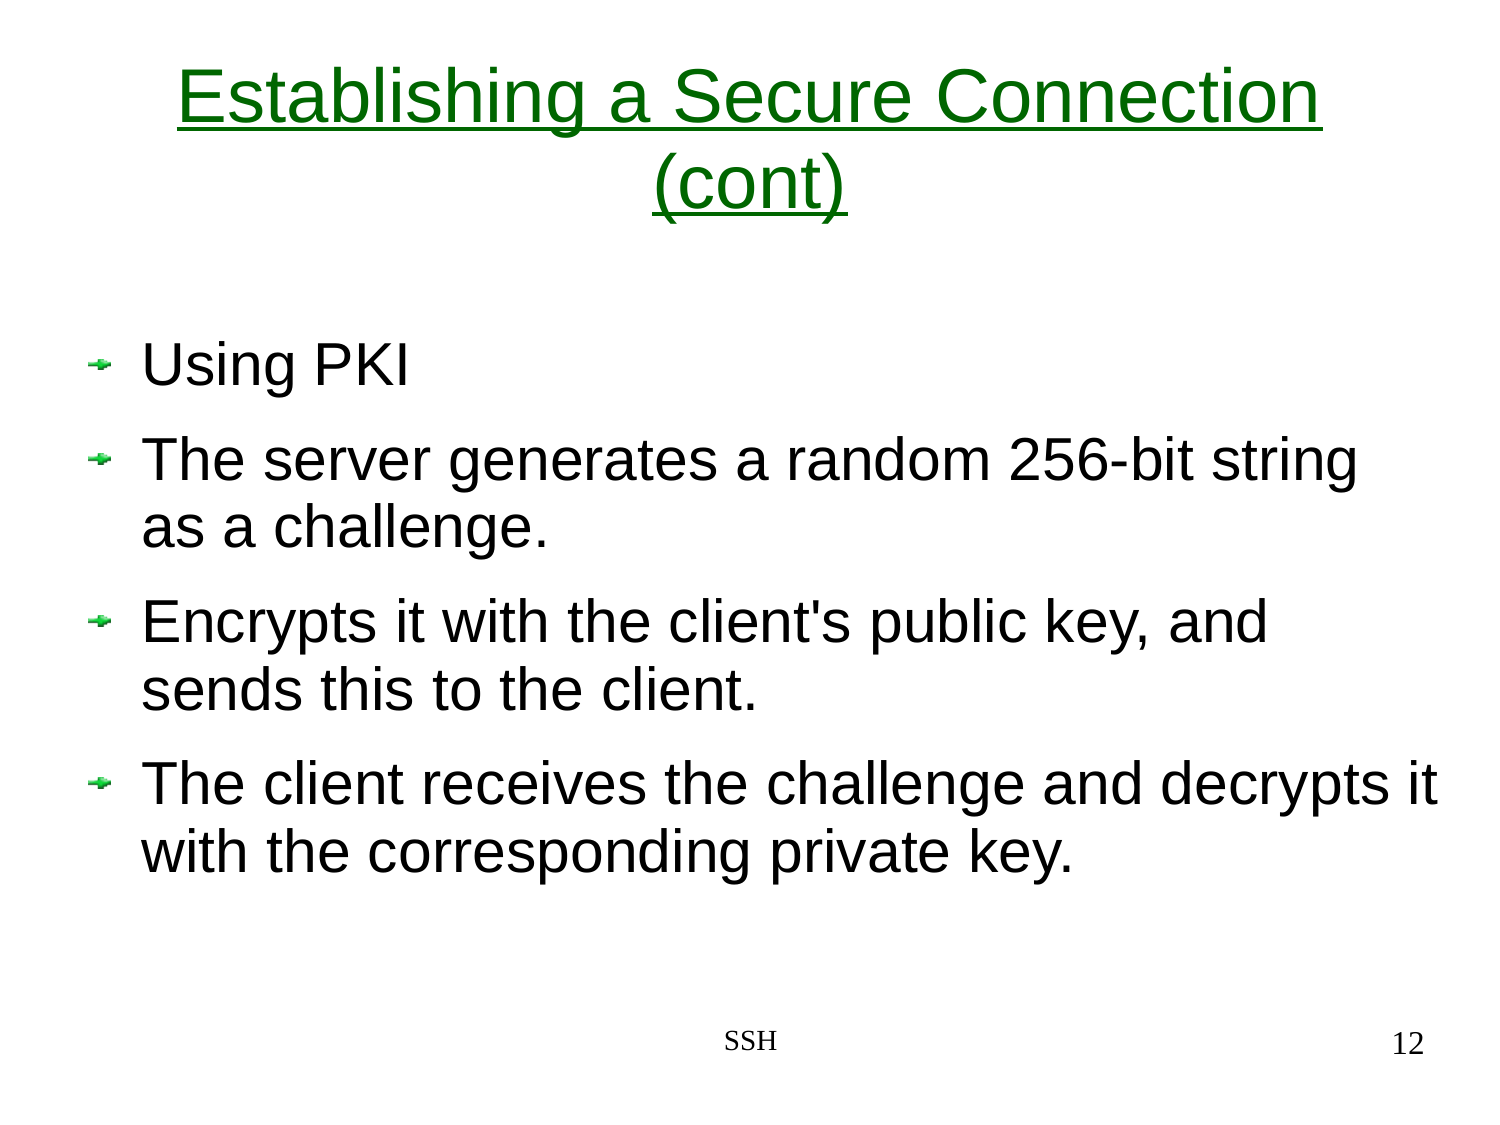

# Establishing a Secure Connection (cont)
Using PKI
The server generates a random 256-bit string as a challenge.
Encrypts it with the client's public key, and sends this to the client.
The client receives the challenge and decrypts it with the corresponding private key.
SSH
12